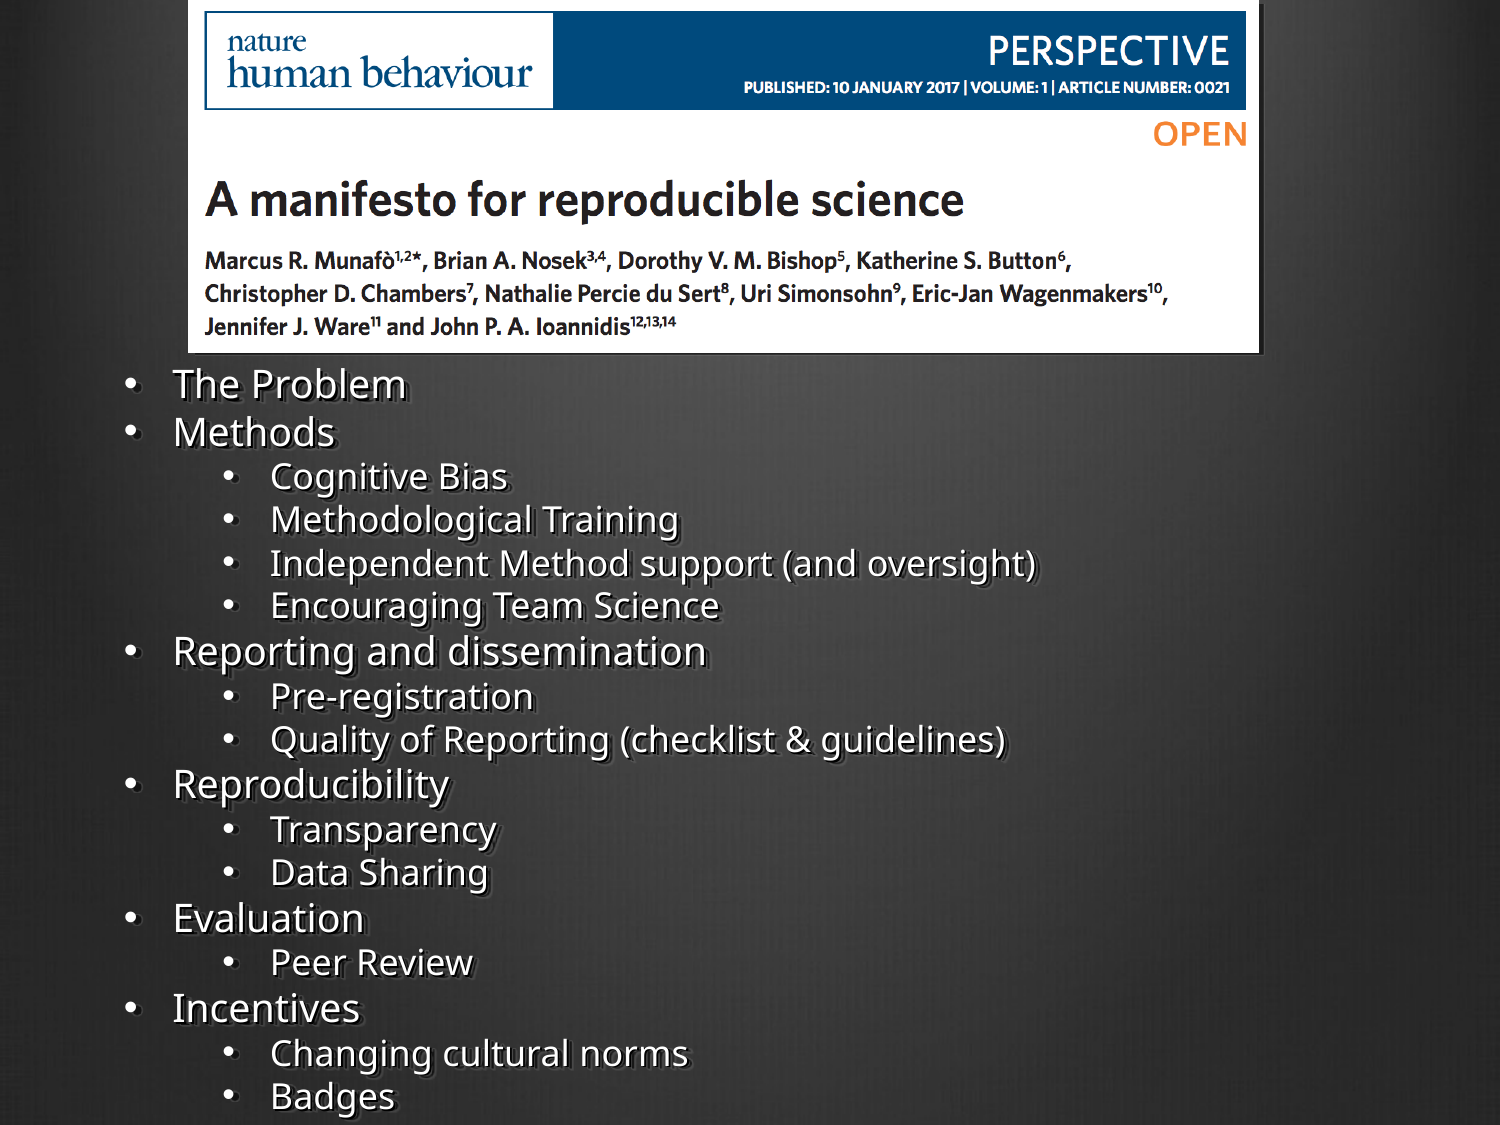

# The Problem
Methods
Cognitive Bias
Methodological Training
Independent Method support (and oversight)
Encouraging Team Science
Reporting and dissemination
Pre-registration
Quality of Reporting (checklist & guidelines)
Reproducibility
Transparency
Data Sharing
Evaluation
Peer Review
Incentives
Changing cultural norms
Badges